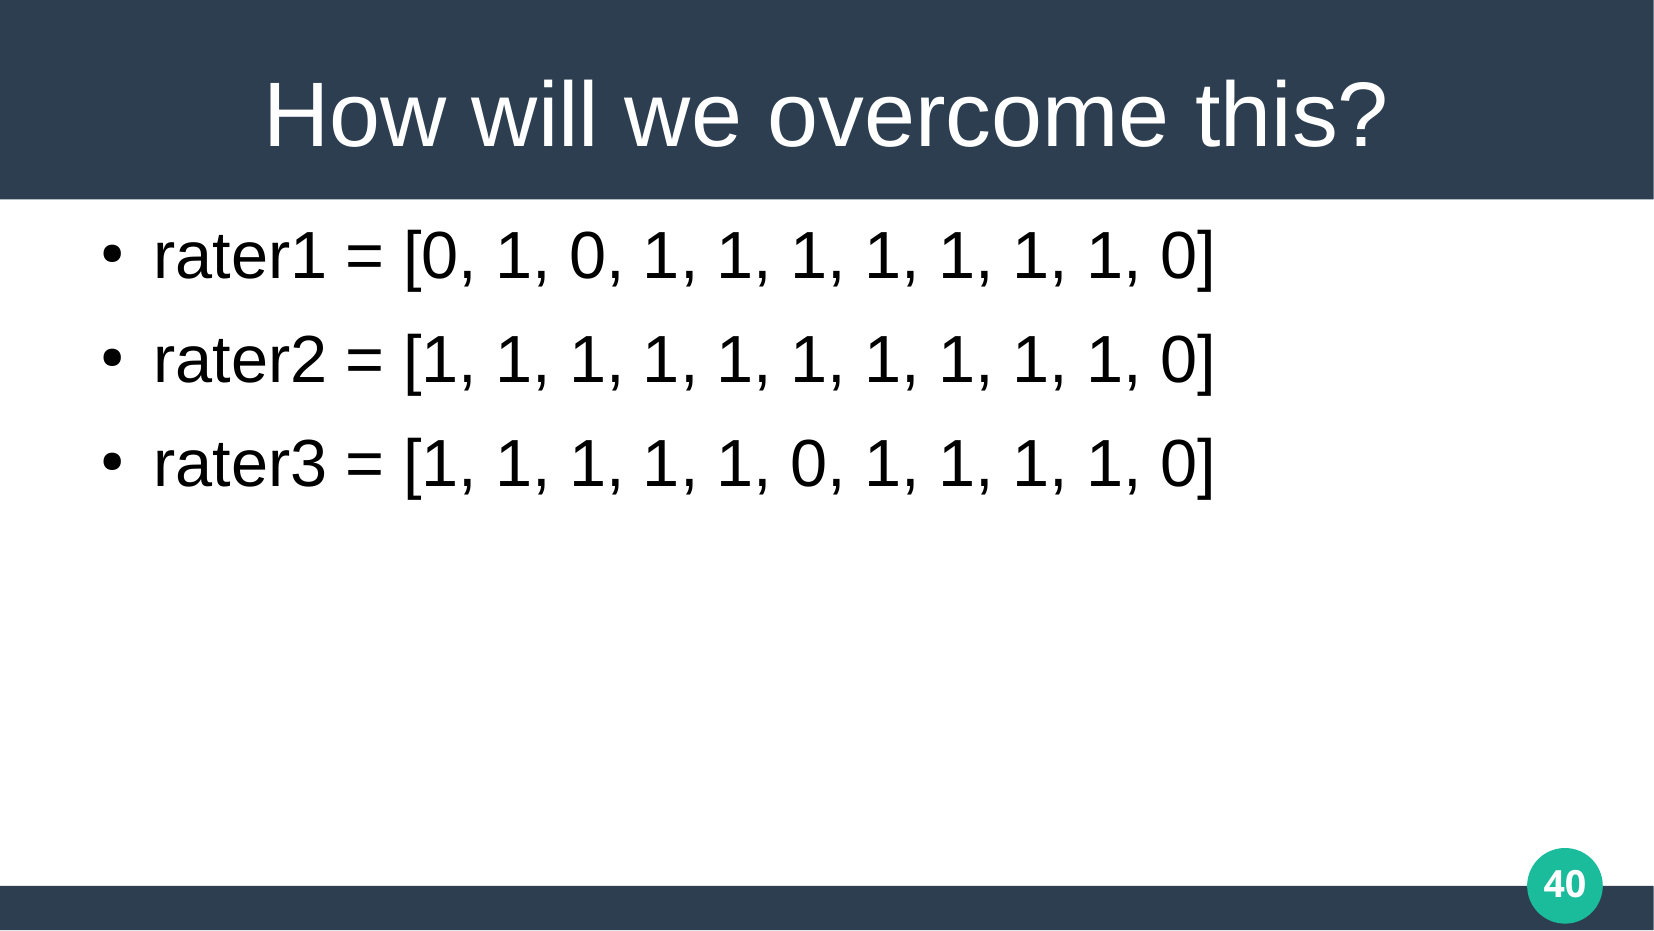

# How will we overcome this?
rater1 = [0, 1, 0, 1, 1, 1, 1, 1, 1, 1, 0]
rater2 = [1, 1, 1, 1, 1, 1, 1, 1, 1, 1, 0]
rater3 = [1, 1, 1, 1, 1, 0, 1, 1, 1, 1, 0]